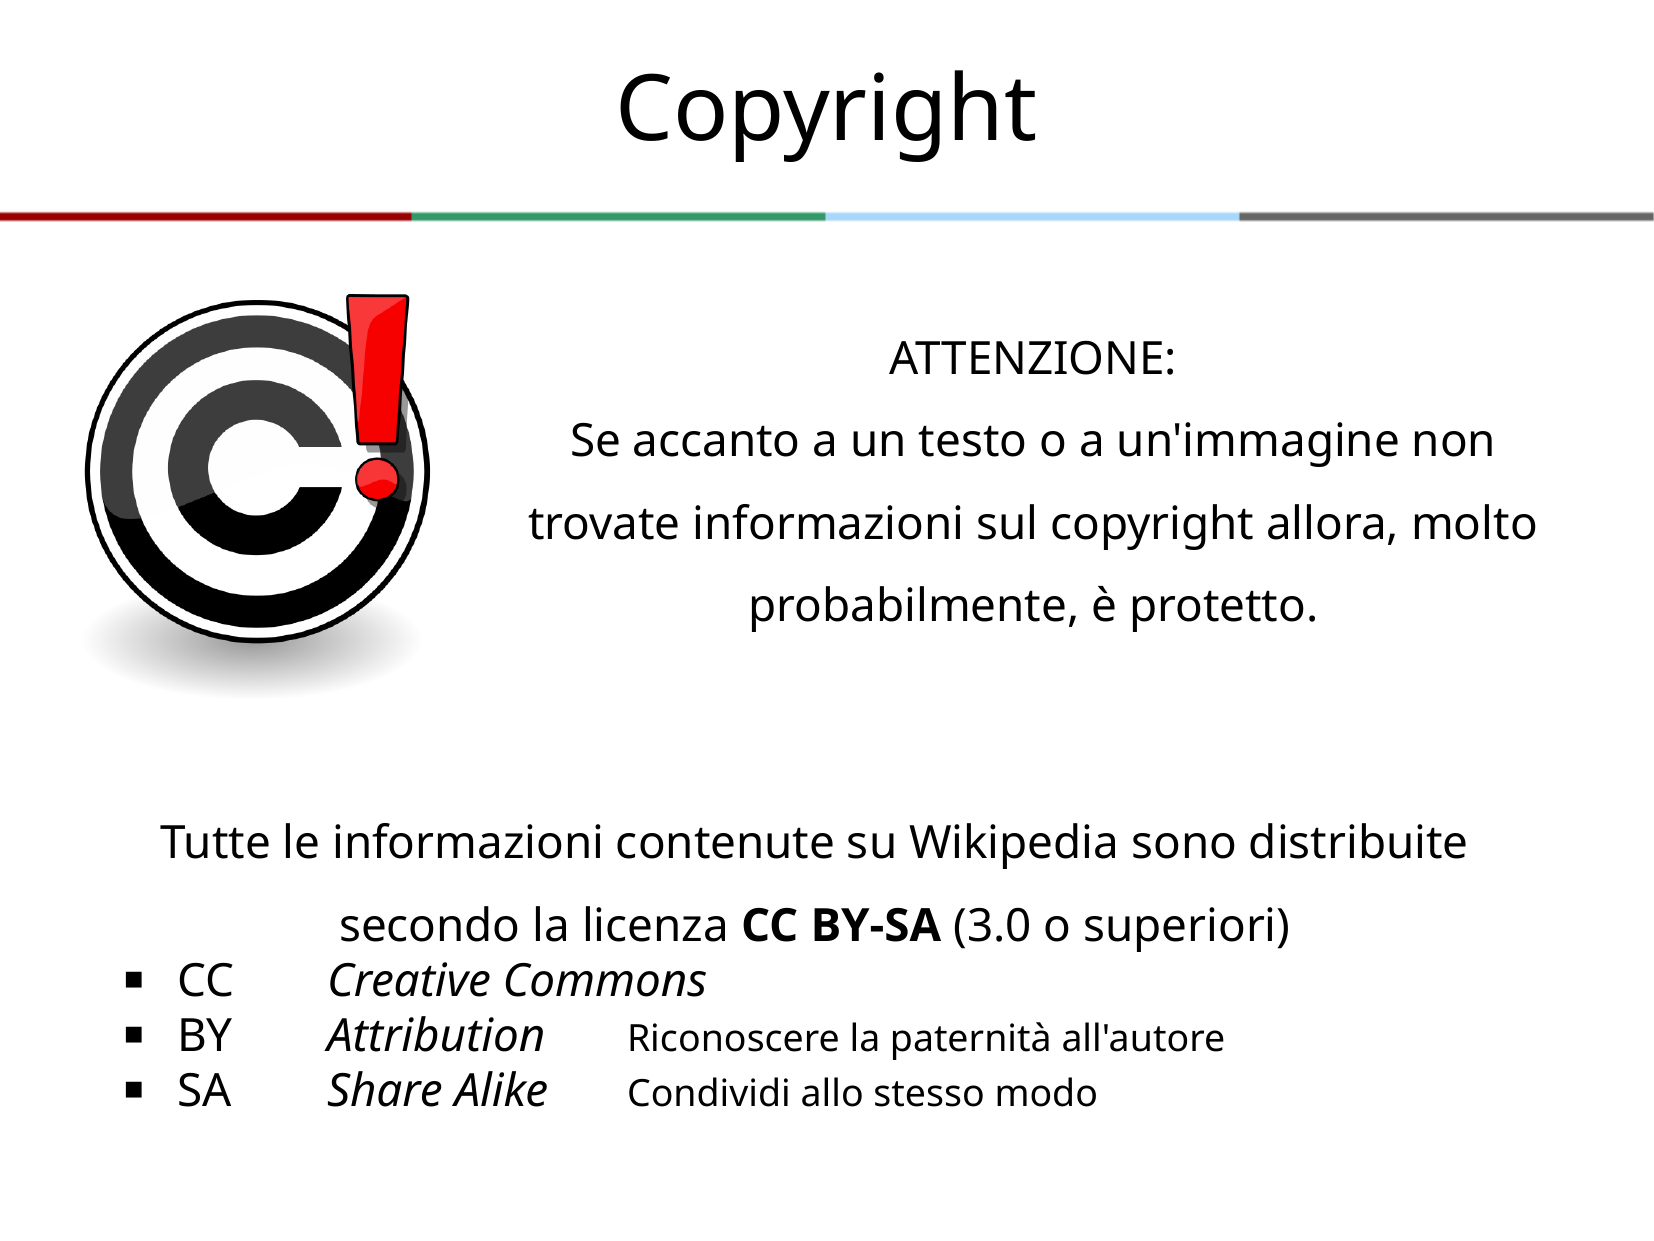

Copyright
ATTENZIONE:
Se accanto a un testo o a un'immagine non trovate informazioni sul copyright allora, molto probabilmente, è protetto.
Tutte le informazioni contenute su Wikipedia sono distribuite secondo la licenza CC BY-SA (3.0 o superiori)
CC		Creative Commons
BY		Attribution		Riconoscere la paternità all'autore
SA		Share Alike		Condividi allo stesso modo